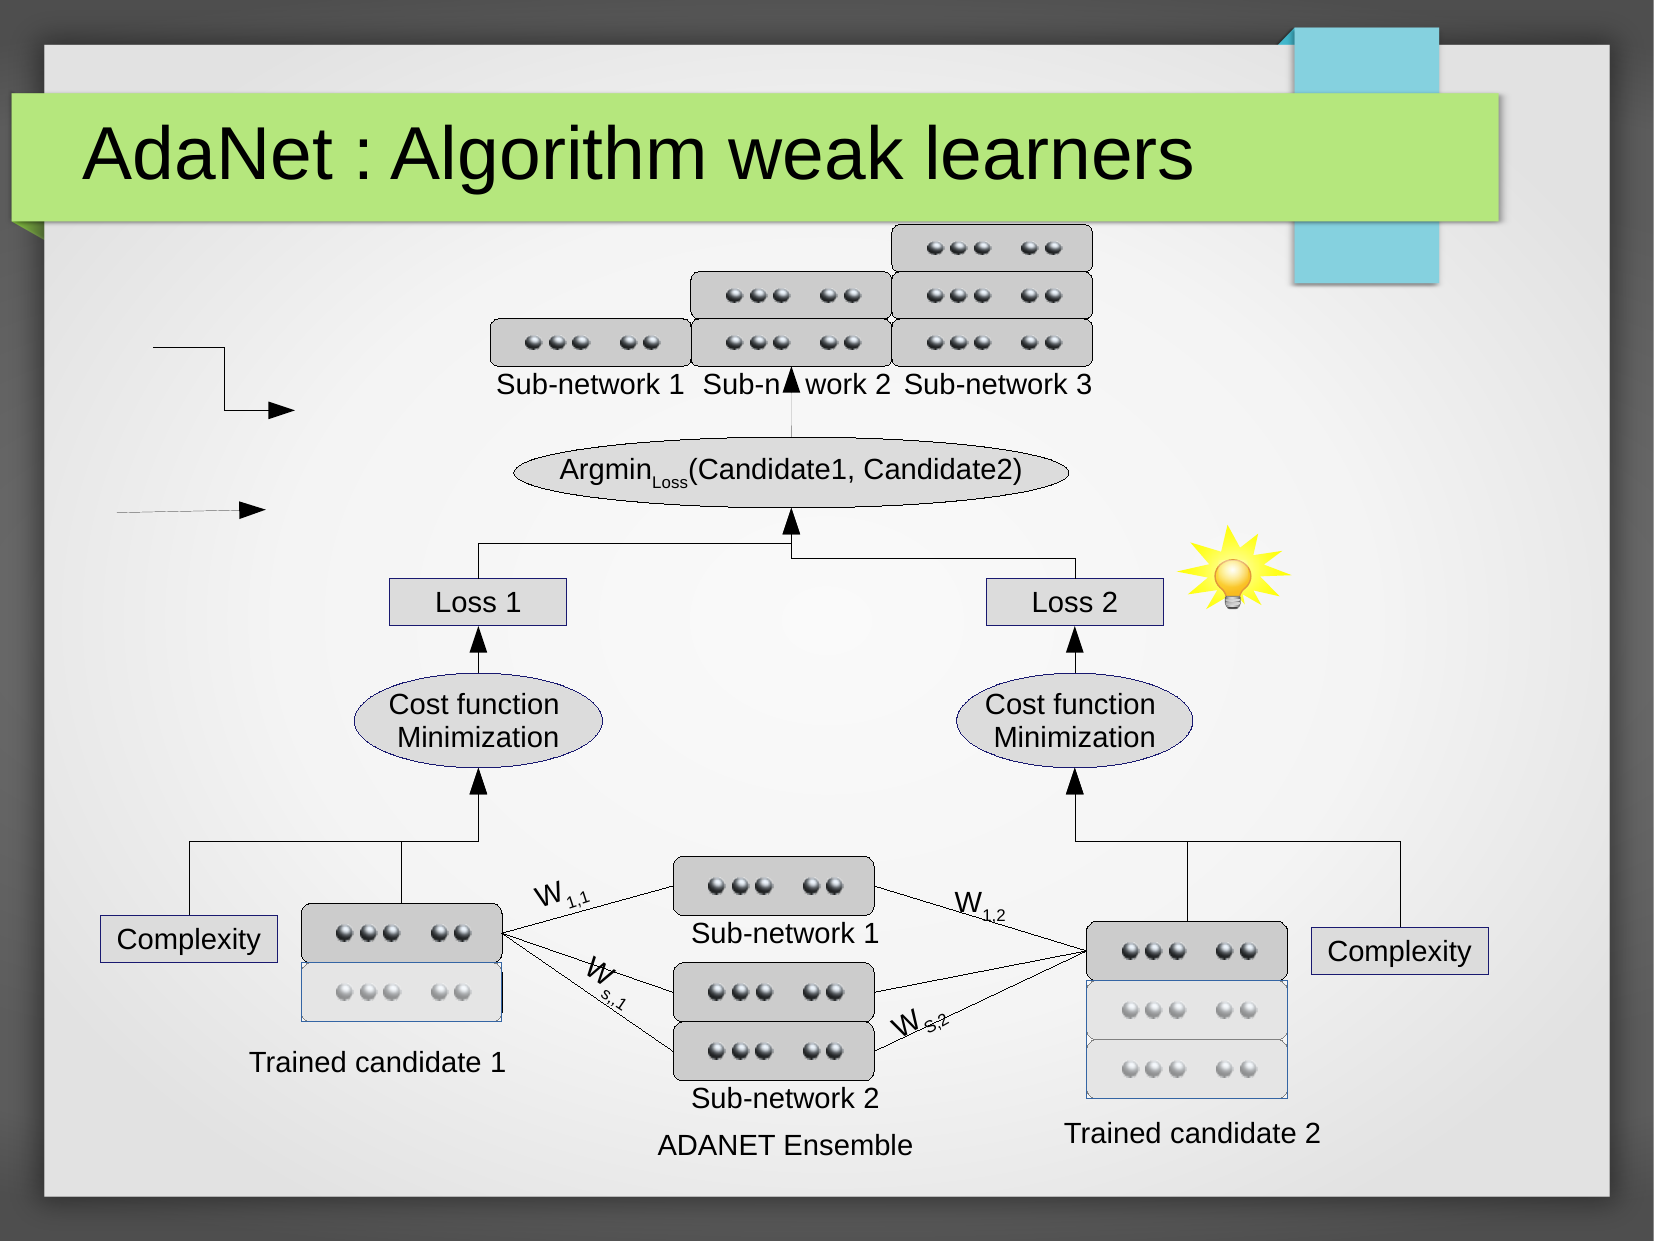

# AdaNet : Algorithm weak learners
Sub-network 1
Sub-n work 2
Sub-network 3
ArgminLoss(Candidate1, Candidate2)
Loss 1
Loss 2
Cost function
Minimization
Complexity
Trained candidate 2
WS,2
Cost function
Minimization
Sub-network 1
Sub-network 2
ADANET Ensemble
W1,1
Trained candidate 1
Complexity
Ws,,1